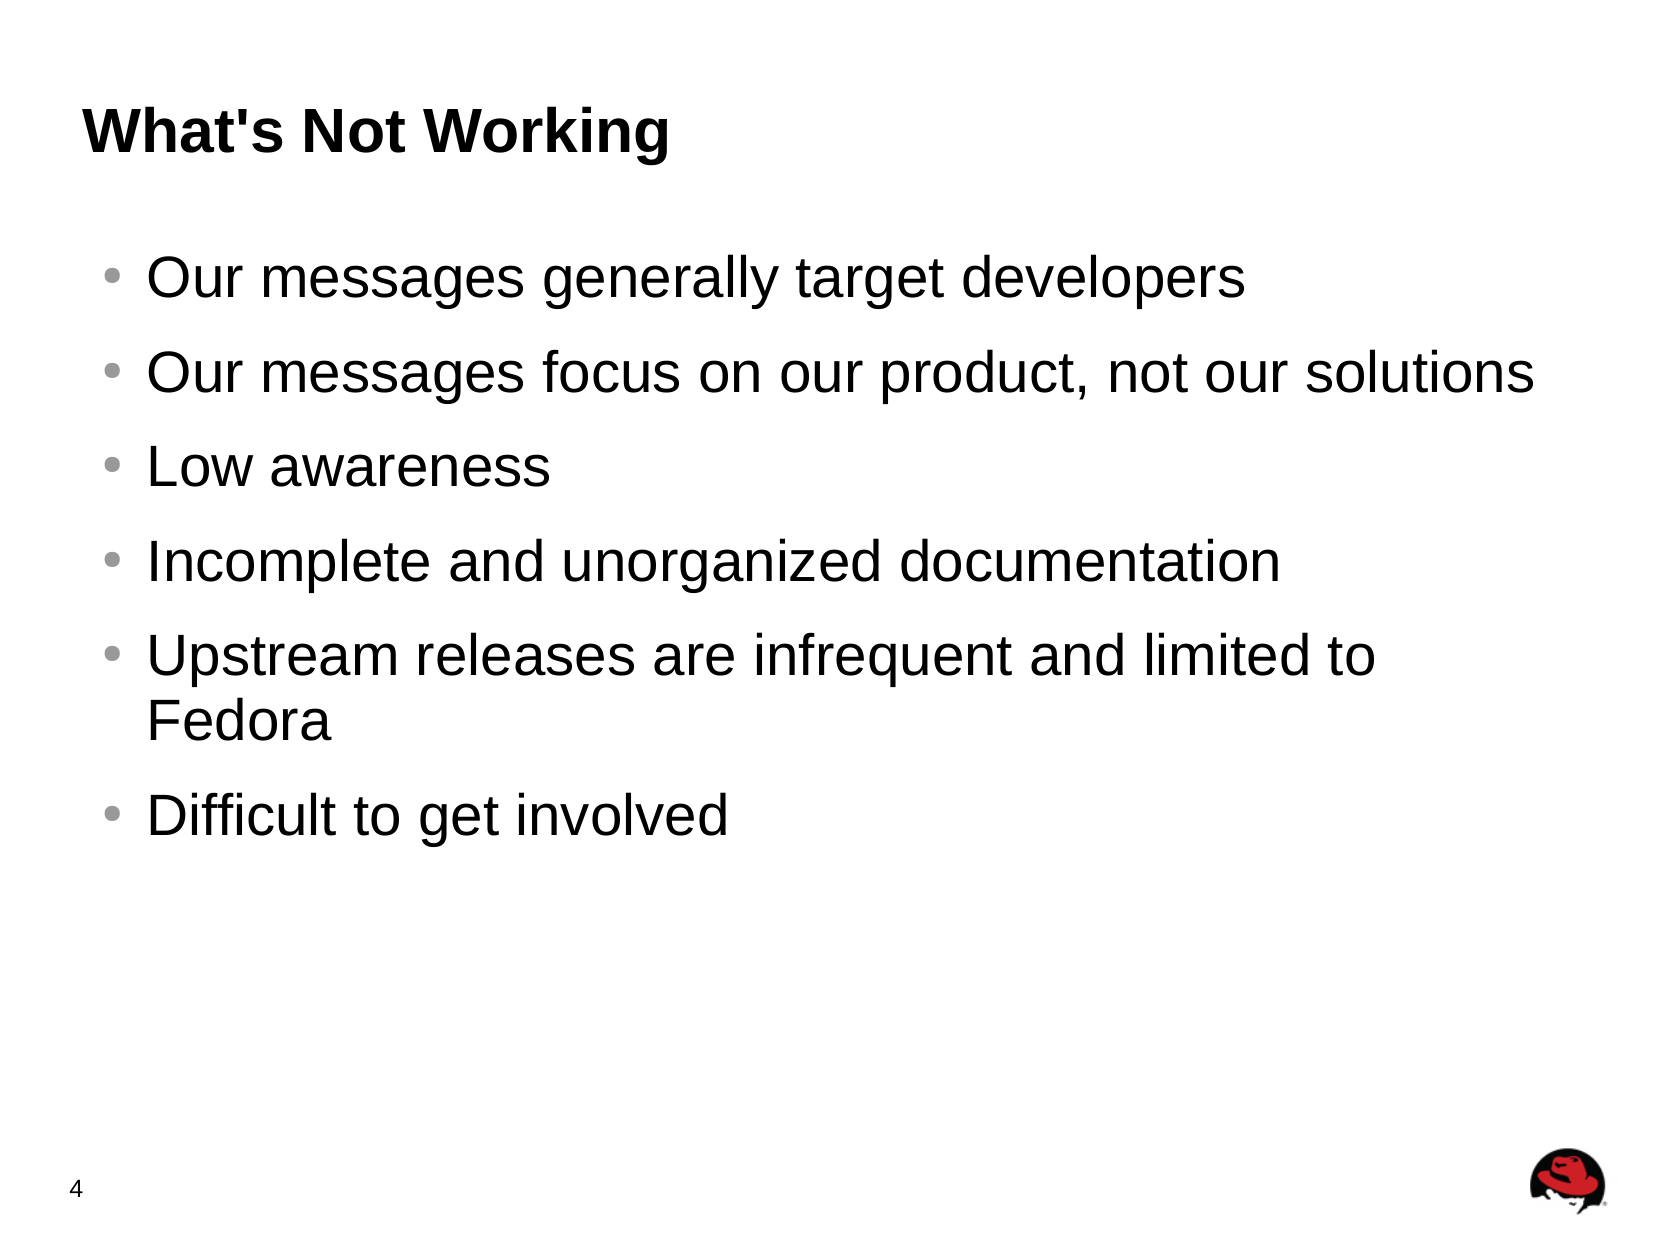

# What's Not Working
Our messages generally target developers
Our messages focus on our product, not our solutions
Low awareness
Incomplete and unorganized documentation
Upstream releases are infrequent and limited to Fedora
Difficult to get involved